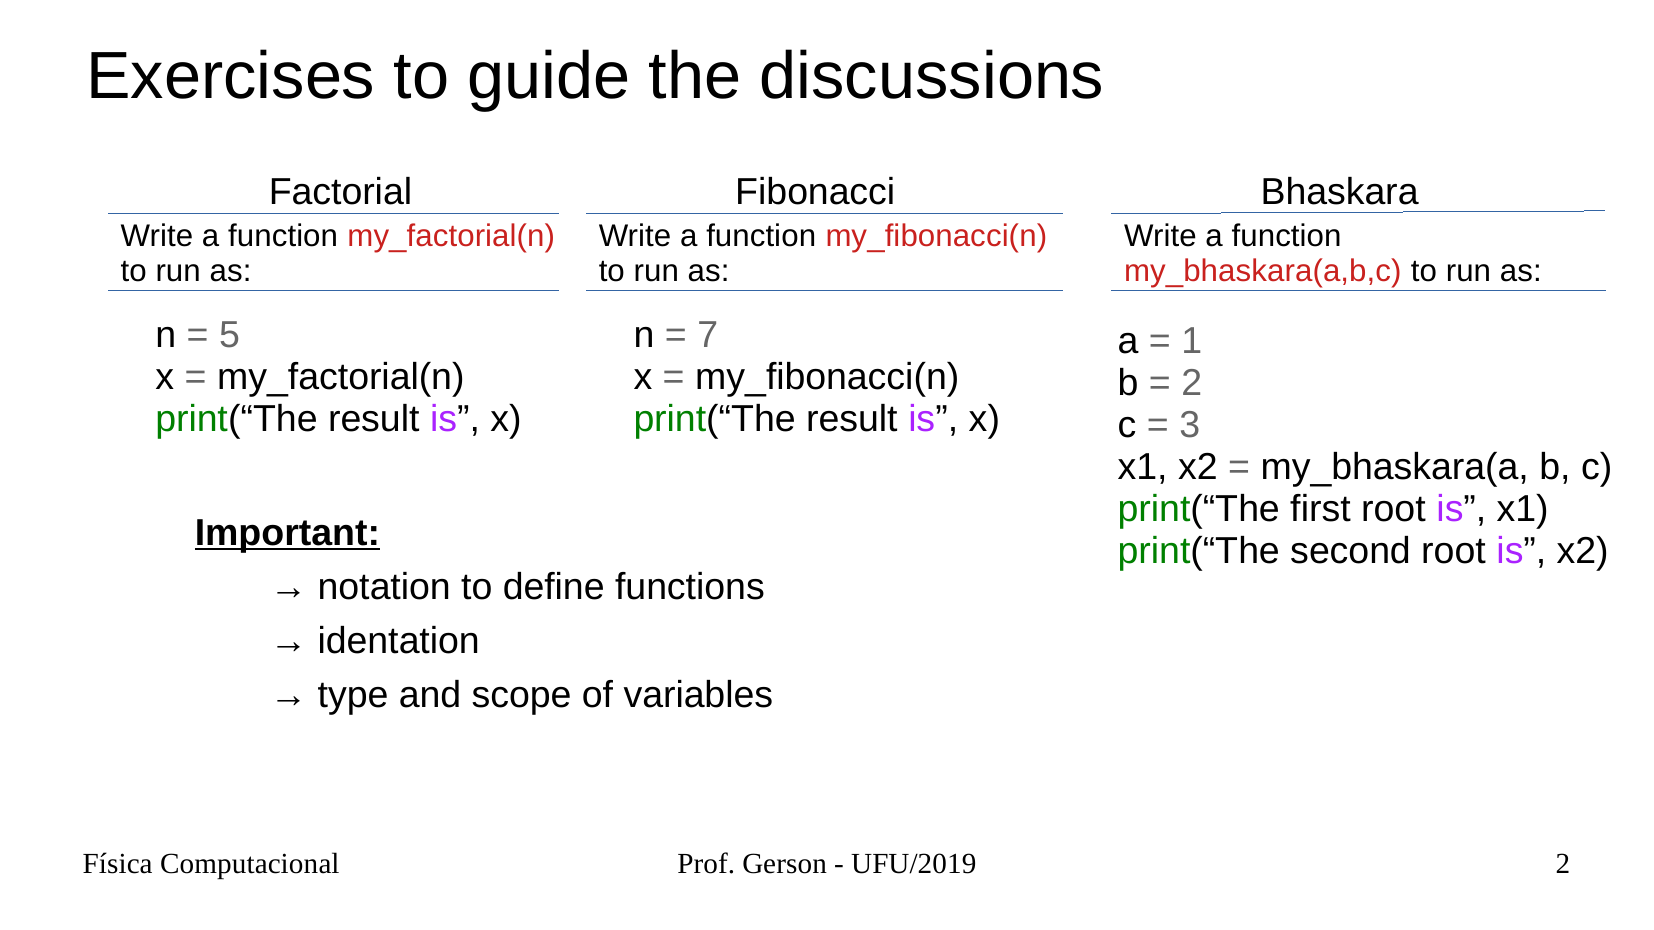

Exercises to guide the discussions
Factorial
Fibonacci
Bhaskara
Write a function my_factorial(n) to run as:
Write a function my_fibonacci(n) to run as:
Write a function my_bhaskara(a,b,c) to run as:
n = 5
x = my_factorial(n)
print(“The result is”, x)
n = 7
x = my_fibonacci(n)
print(“The result is”, x)
a = 1
b = 2
c = 3
x1, x2 = my_bhaskara(a, b, c)
print(“The first root is”, x1)
print(“The second root is”, x2)
Important:
	→ notation to define functions
	→ identation
	→ type and scope of variables
Física Computacional
Prof. Gerson - UFU/2019
2